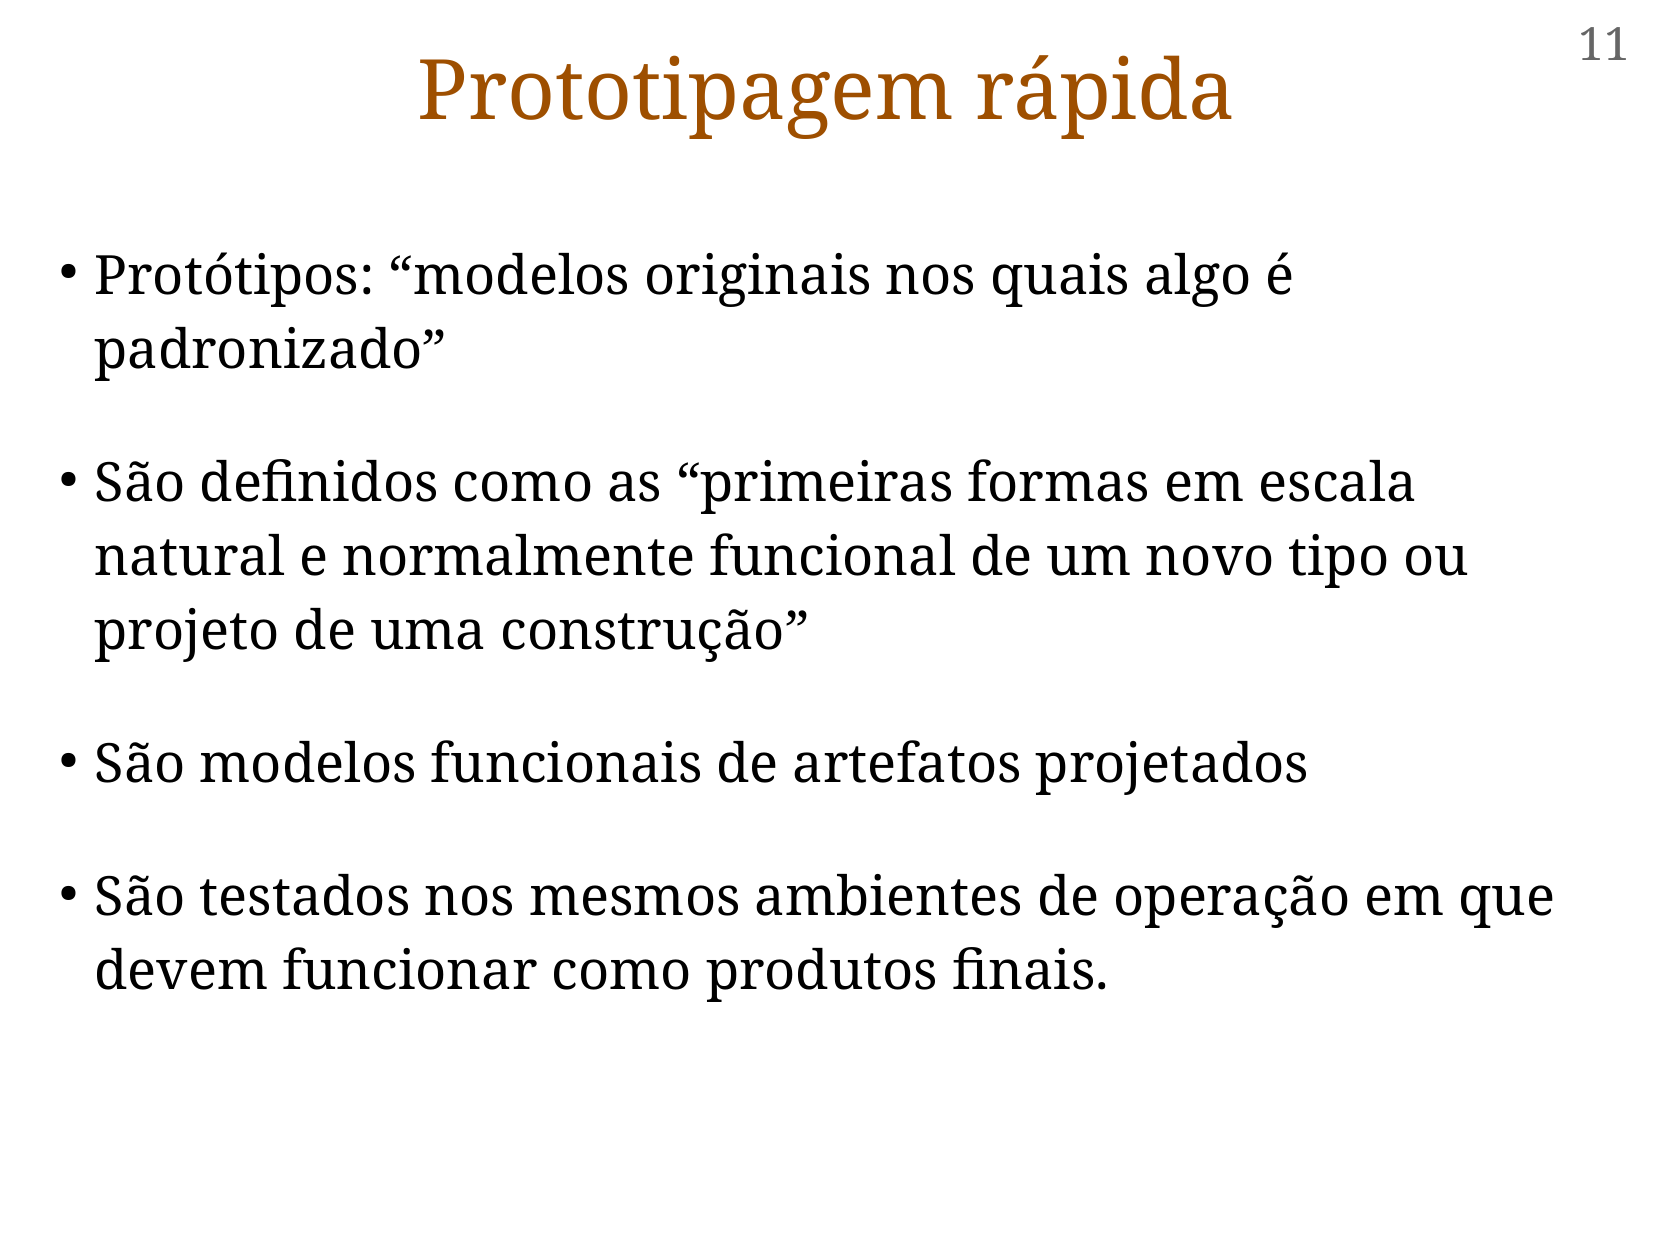

11
# Prototipagem rápida
Protótipos: “modelos originais nos quais algo é padronizado”
São definidos como as “primeiras formas em escala natural e normalmente funcional de um novo tipo ou projeto de uma construção”
São modelos funcionais de artefatos projetados
São testados nos mesmos ambientes de operação em que devem funcionar como produtos finais.